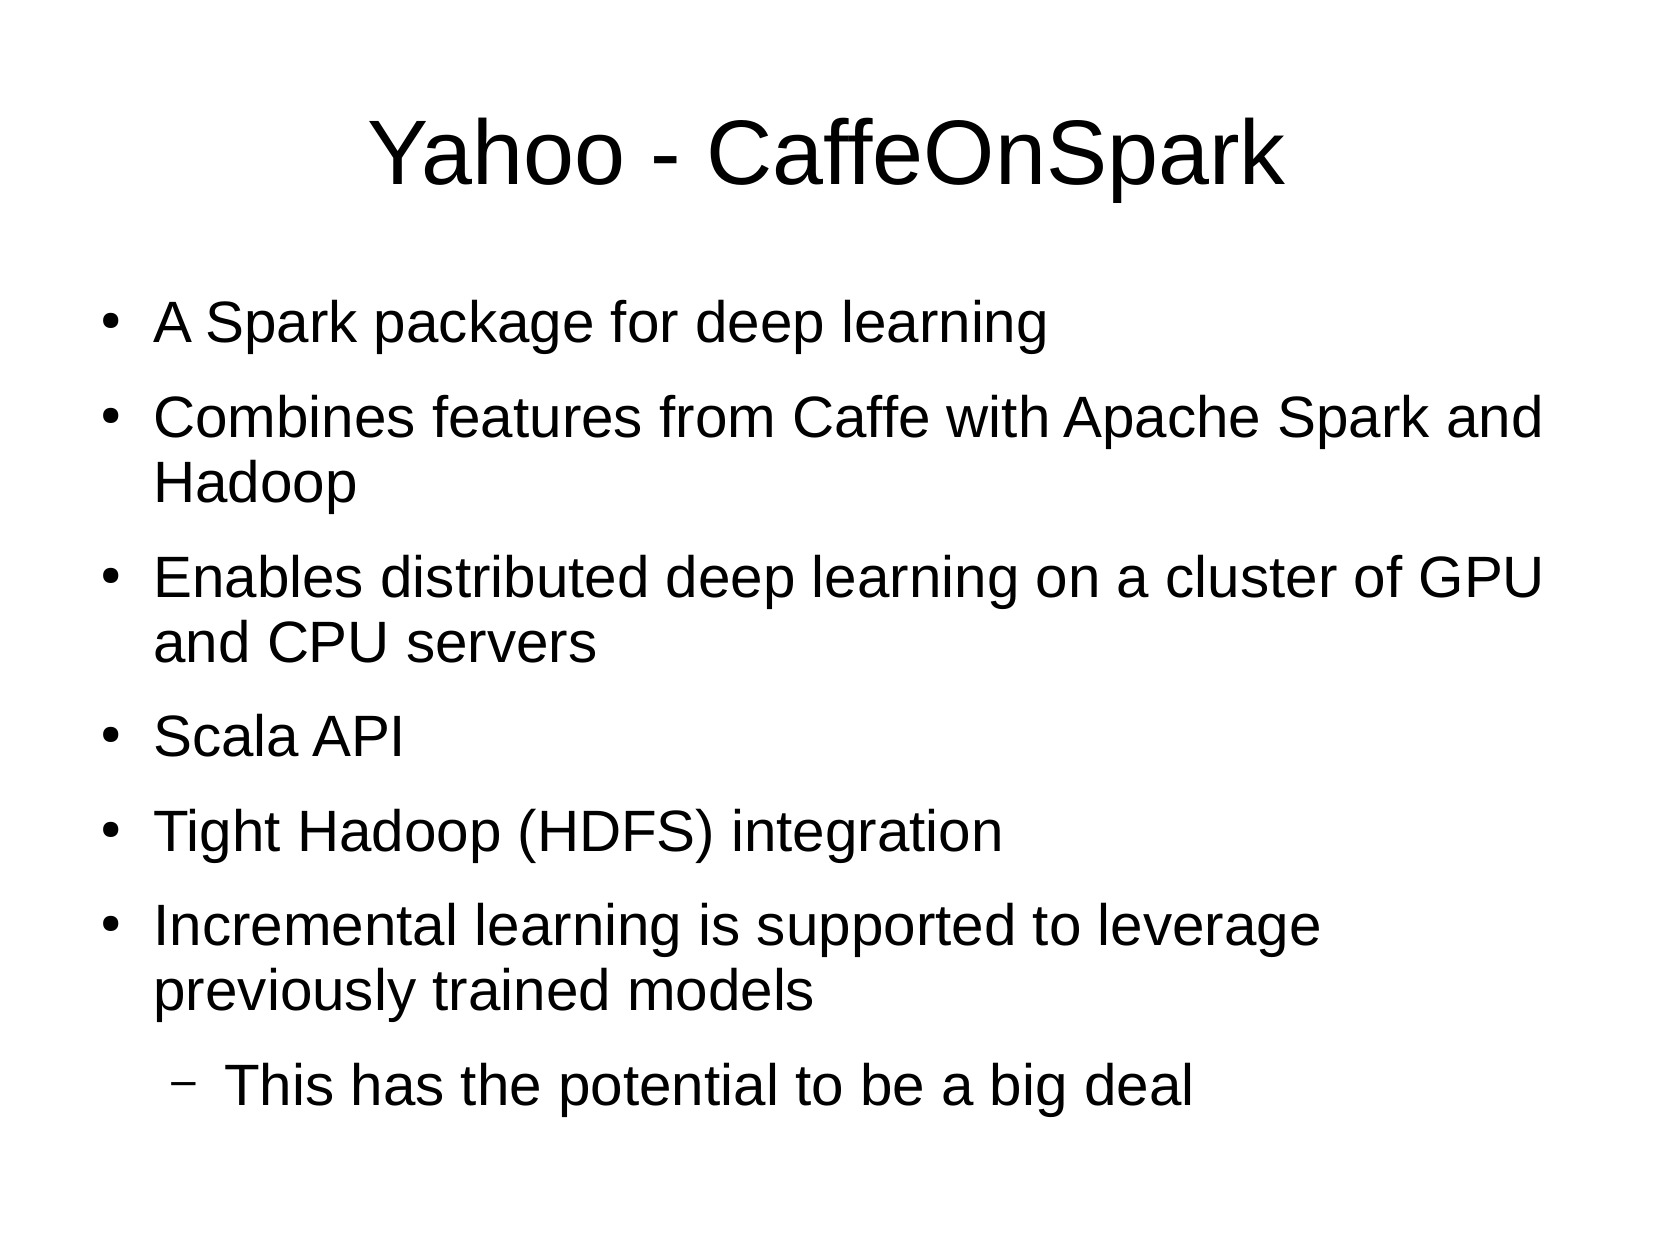

# Yahoo - CaffeOnSpark
A Spark package for deep learning
Combines features from Caffe with Apache Spark and Hadoop
Enables distributed deep learning on a cluster of GPU and CPU servers
Scala API
Tight Hadoop (HDFS) integration
Incremental learning is supported to leverage previously trained models
This has the potential to be a big deal